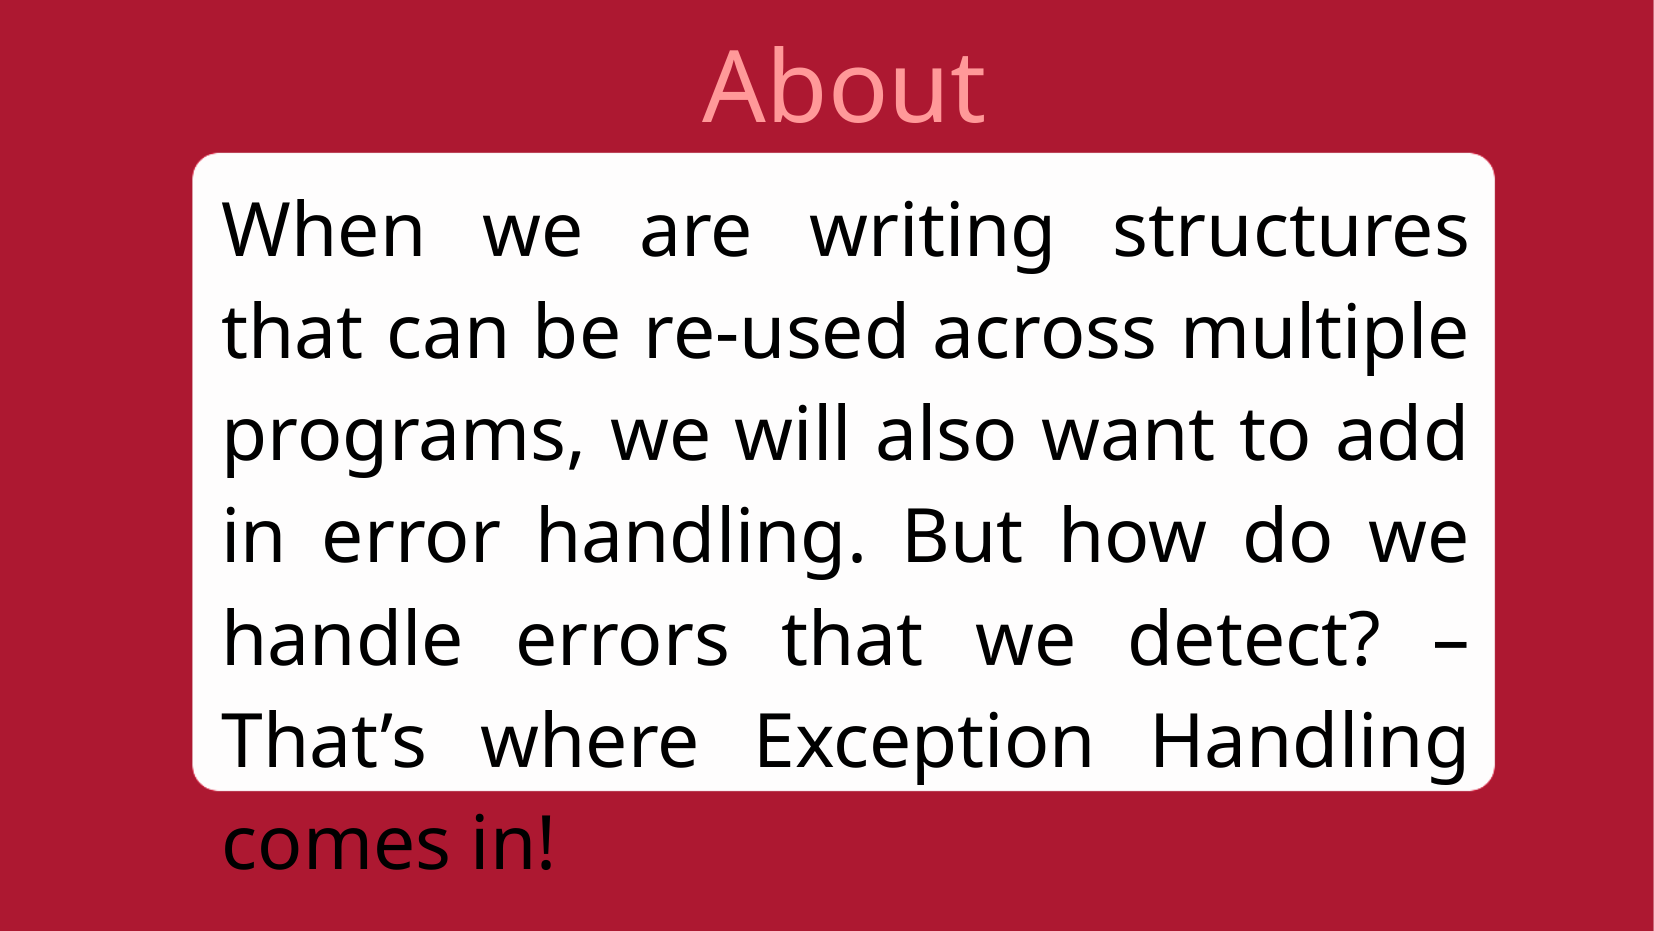

# About
When we are writing structures that can be re-used across multiple programs, we will also want to add in error handling. But how do we handle errors that we detect? – That’s where Exception Handling comes in!